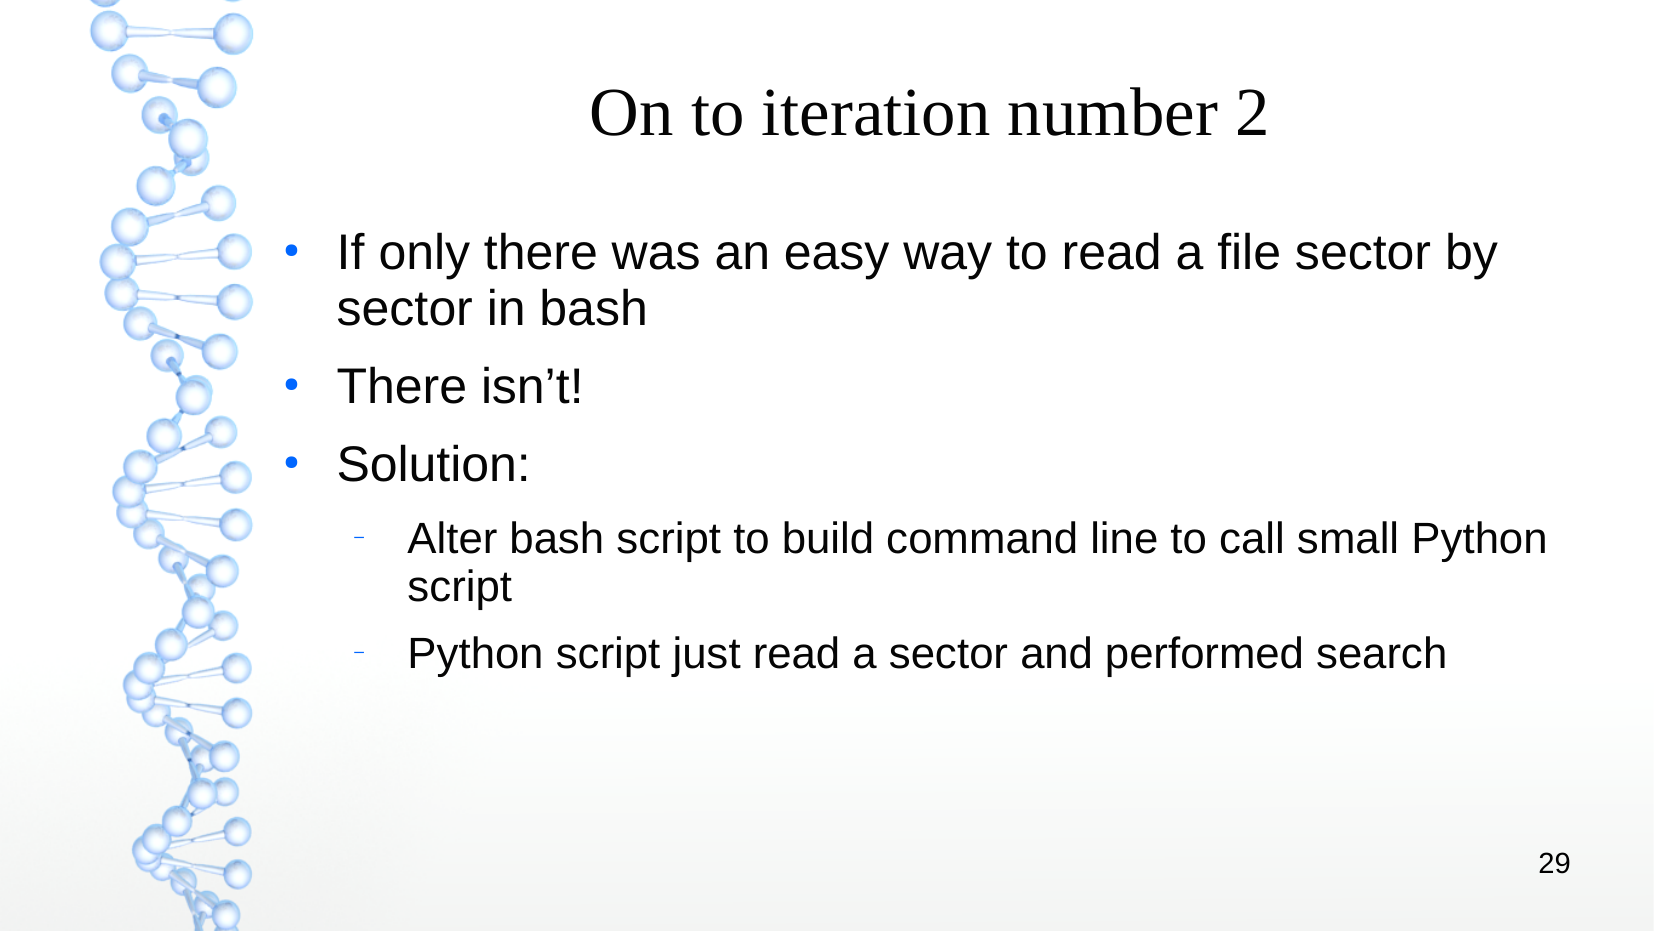

# On to iteration number 2
If only there was an easy way to read a file sector by sector in bash
There isn’t!
Solution:
Alter bash script to build command line to call small Python script
Python script just read a sector and performed search
29